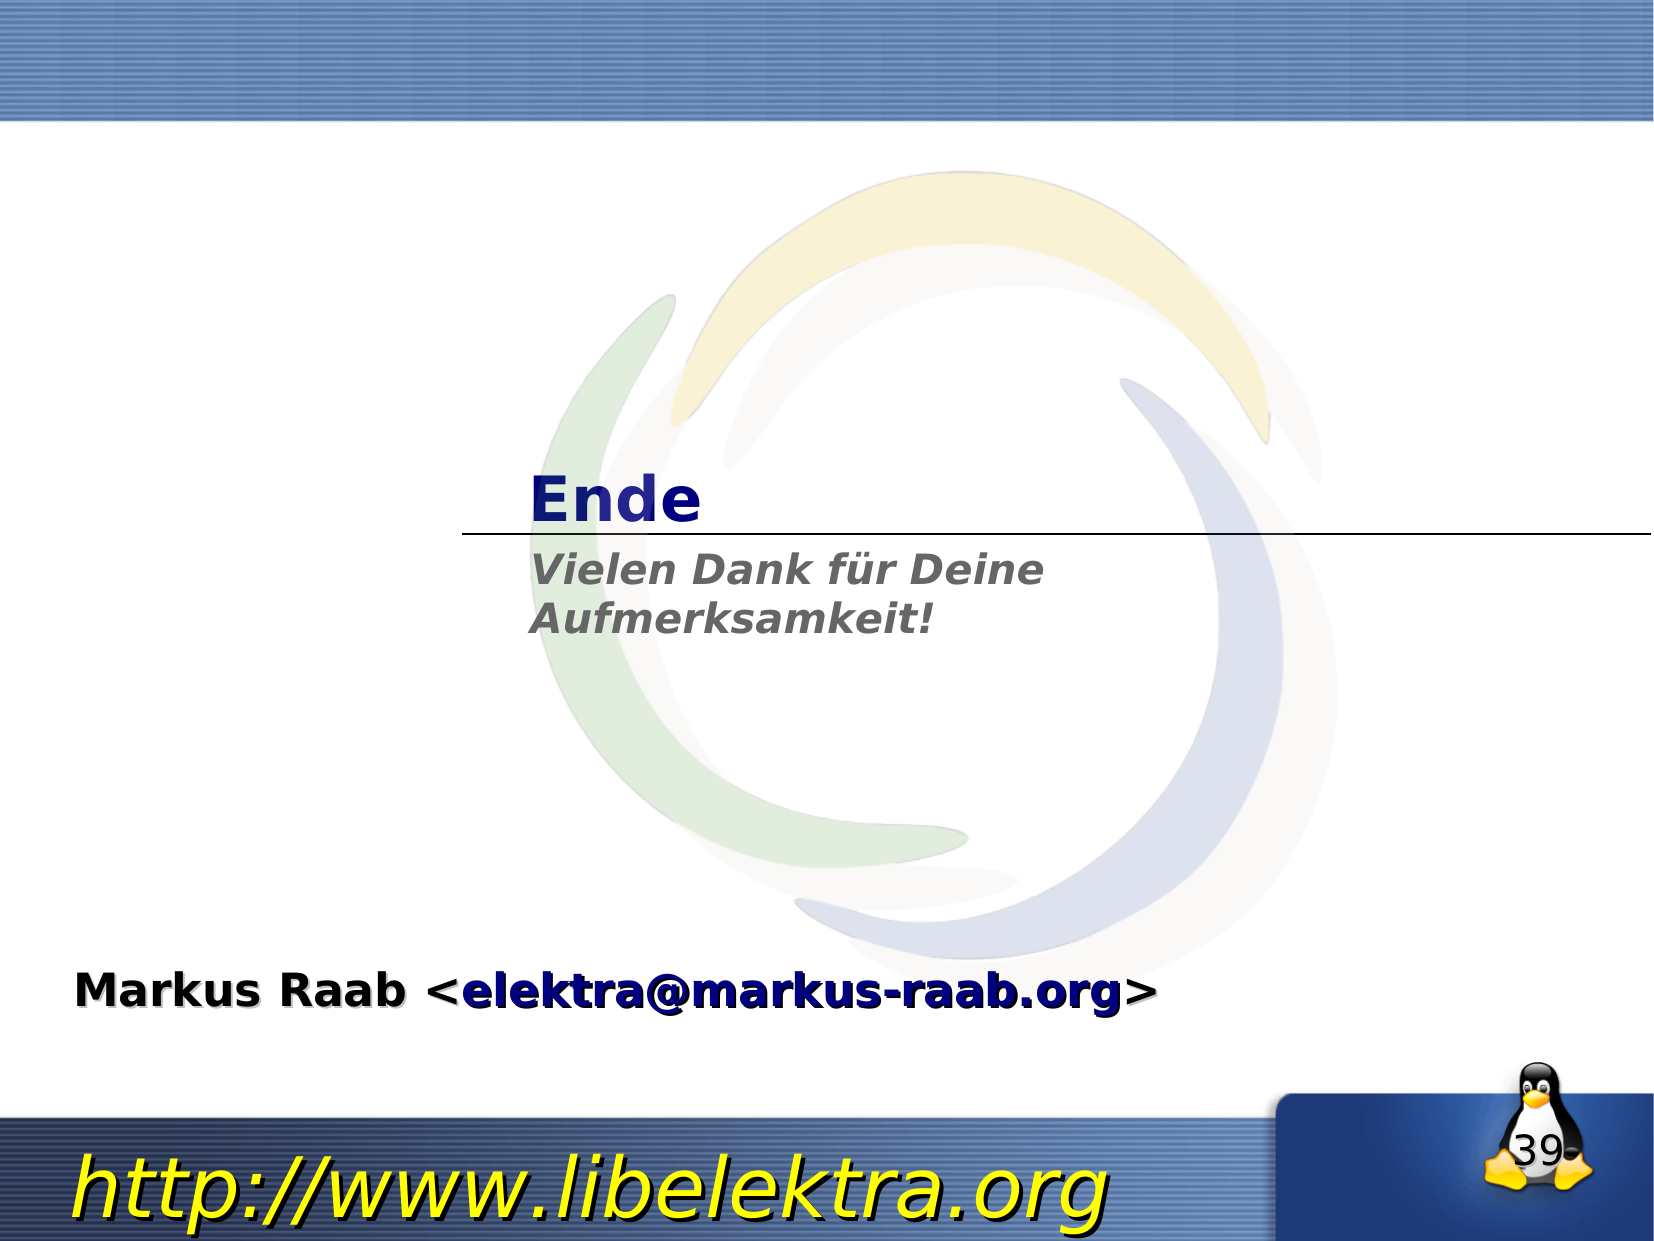

Ende
Vielen Dank für Deine Aufmerksamkeit!
Markus Raab <elektra@markus-raab.org>